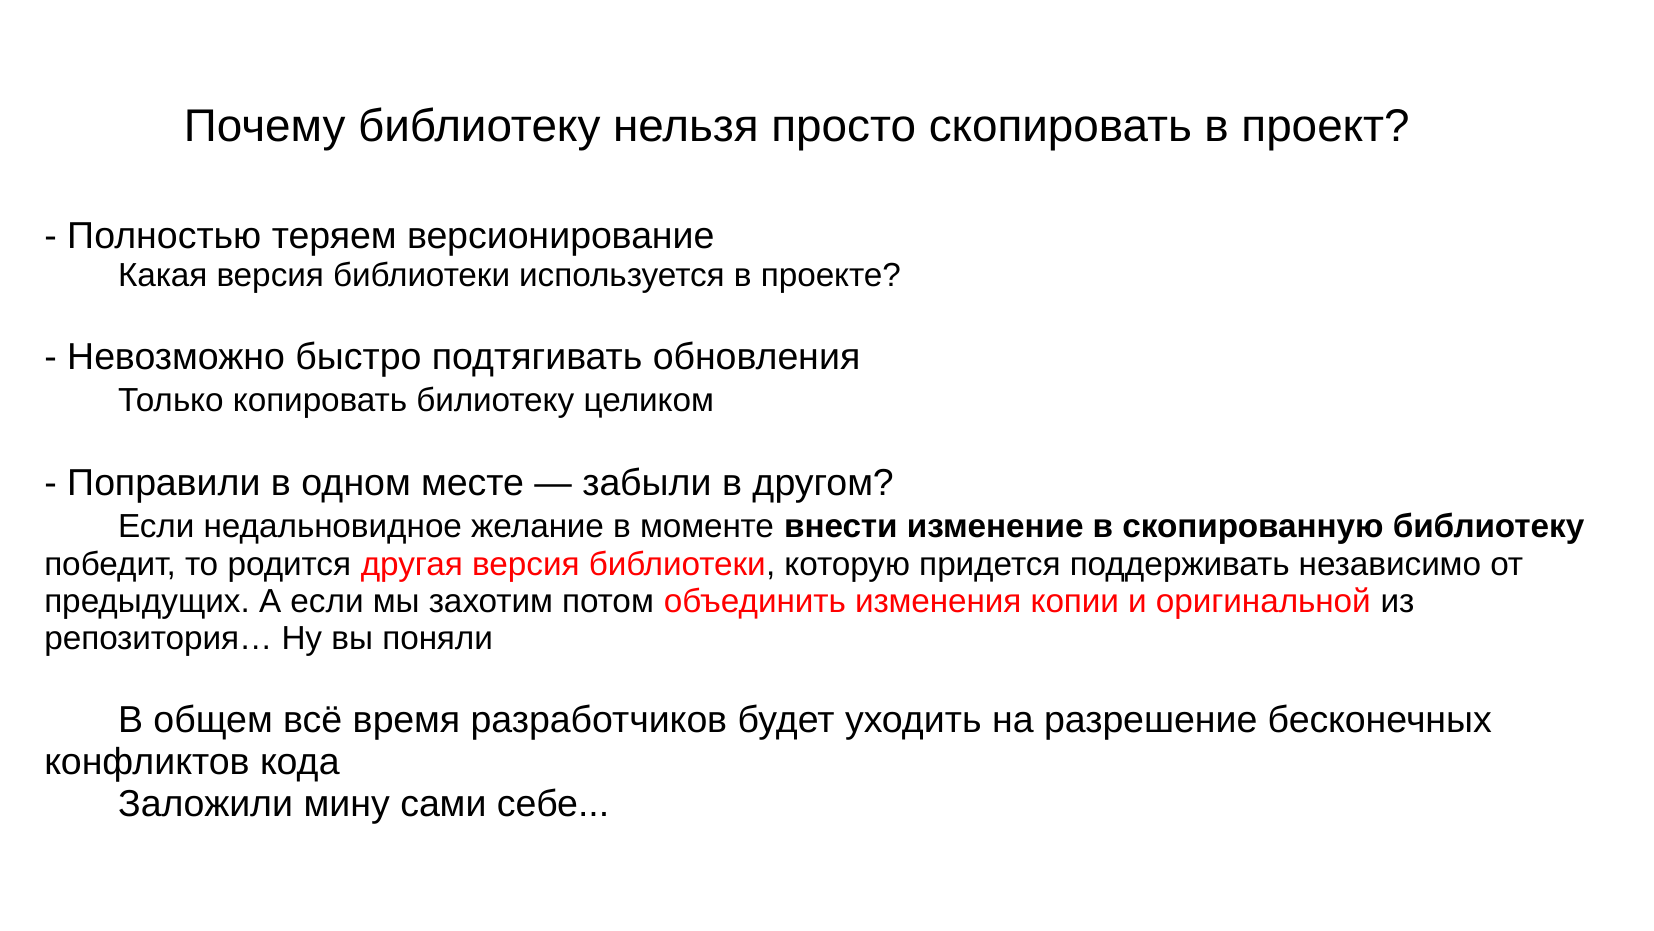

# Почему библиотеку нельзя просто скопировать в проект?
- Полностью теряем версионирование
	Какая версия библиотеки используется в проекте?
- Невозможно быстро подтягивать обновления
	Только копировать билиотеку целиком
- Поправили в одном месте — забыли в другом?
	Если недальновидное желание в моменте внести изменение в скопированную библиотеку победит, то родится другая версия библиотеки, которую придется поддерживать независимо от предыдущих. А если мы захотим потом объединить изменения копии и оригинальной из репозитория… Ну вы поняли
	В общем всё время разработчиков будет уходить на разрешение бесконечных конфликтов кода
	Заложили мину сами себе...